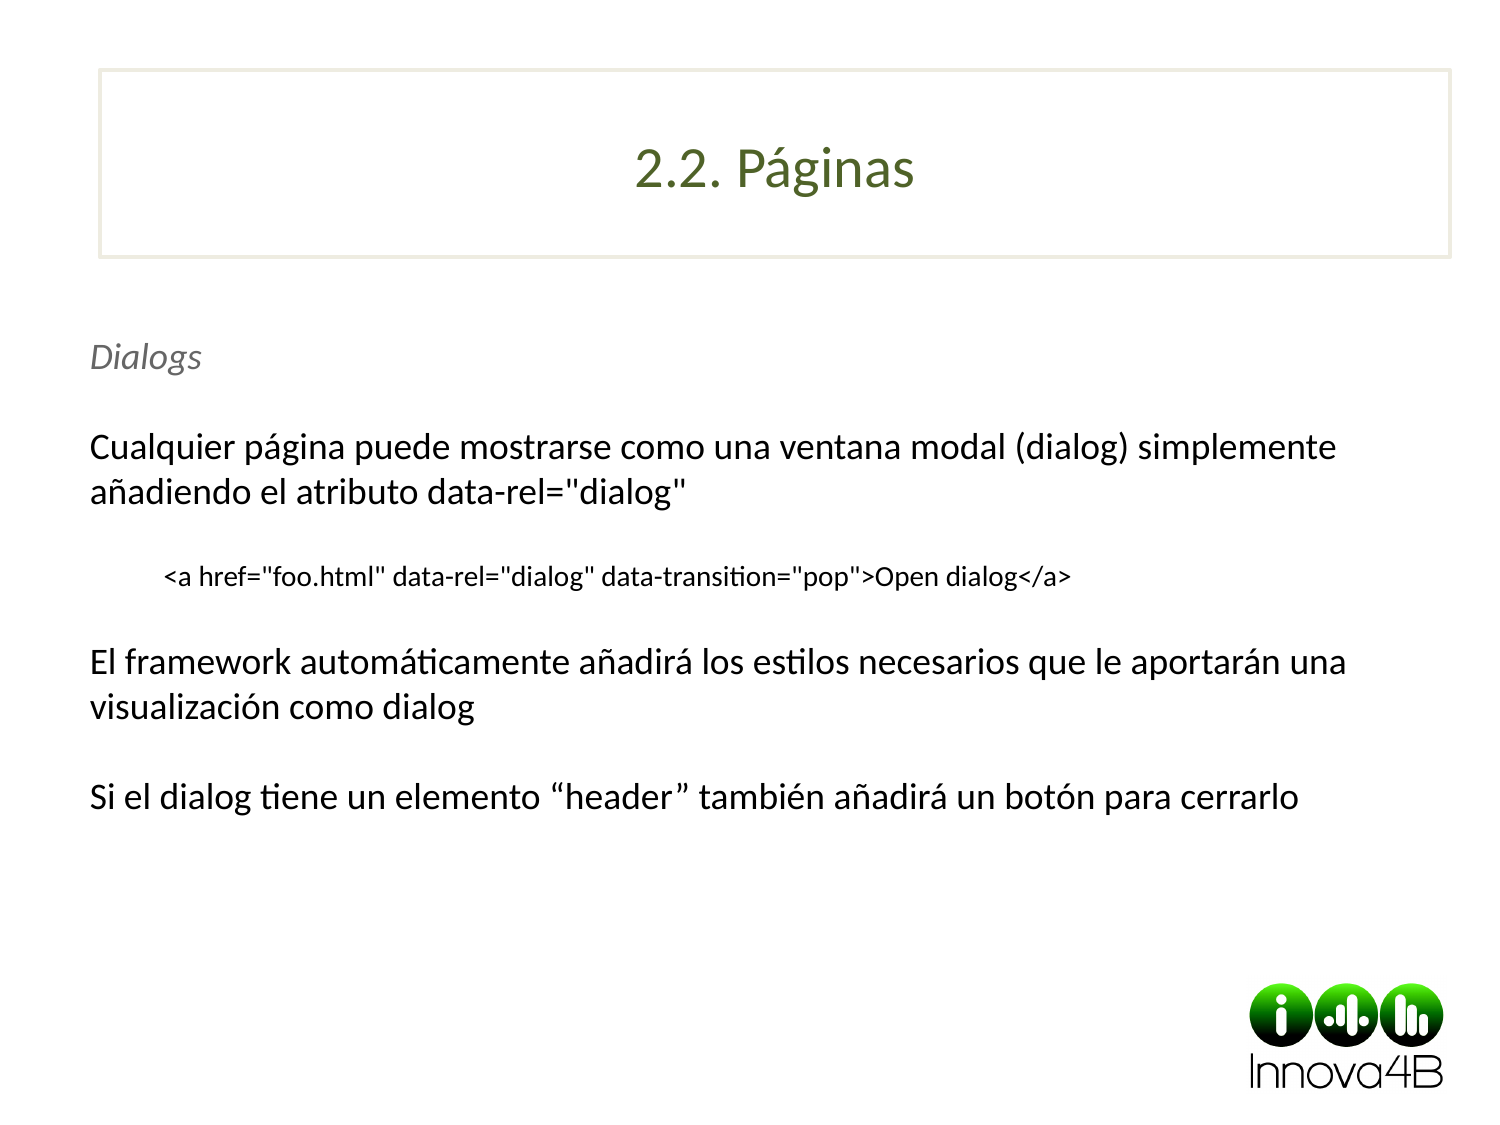

2.2. Páginas
Dialogs
Cualquier página puede mostrarse como una ventana modal (dialog) simplemente añadiendo el atributo data-rel="dialog"
	<a href="foo.html" data-rel="dialog" data-transition="pop">Open dialog</a>
El framework automáticamente añadirá los estilos necesarios que le aportarán una visualización como dialog
Si el dialog tiene un elemento “header” también añadirá un botón para cerrarlo